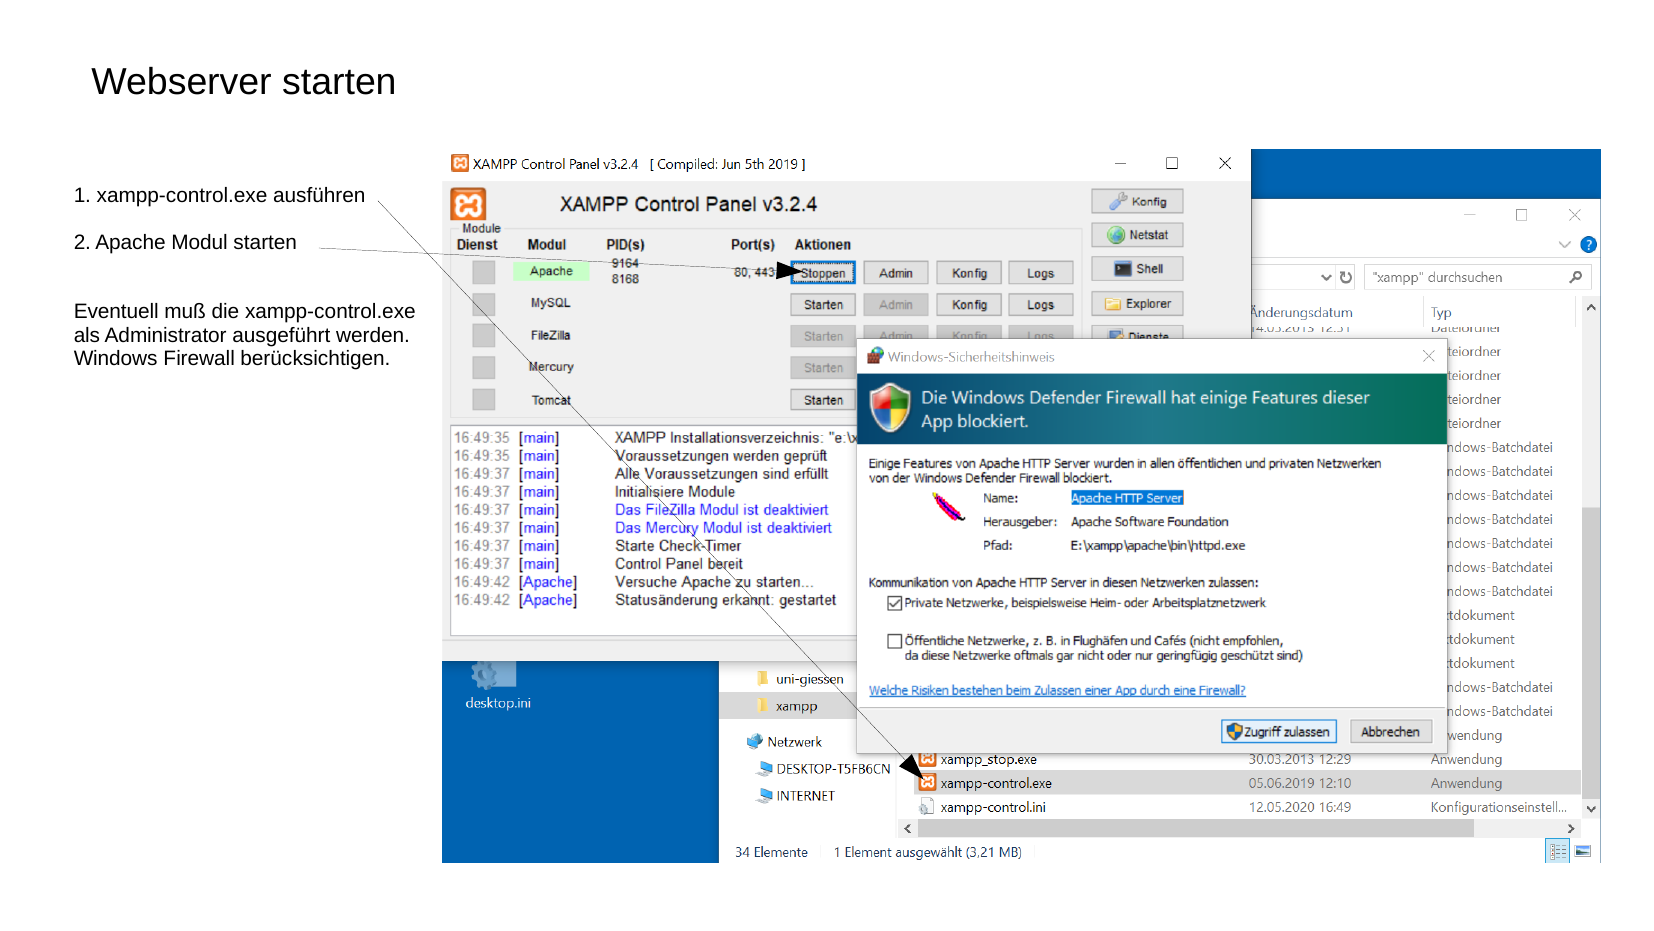

Webserver starten
1. xampp-control.exe ausführen
2. Apache Modul starten
Eventuell muß die xampp-control.exe
als Administrator ausgeführt werden.
Windows Firewall berücksichtigen.